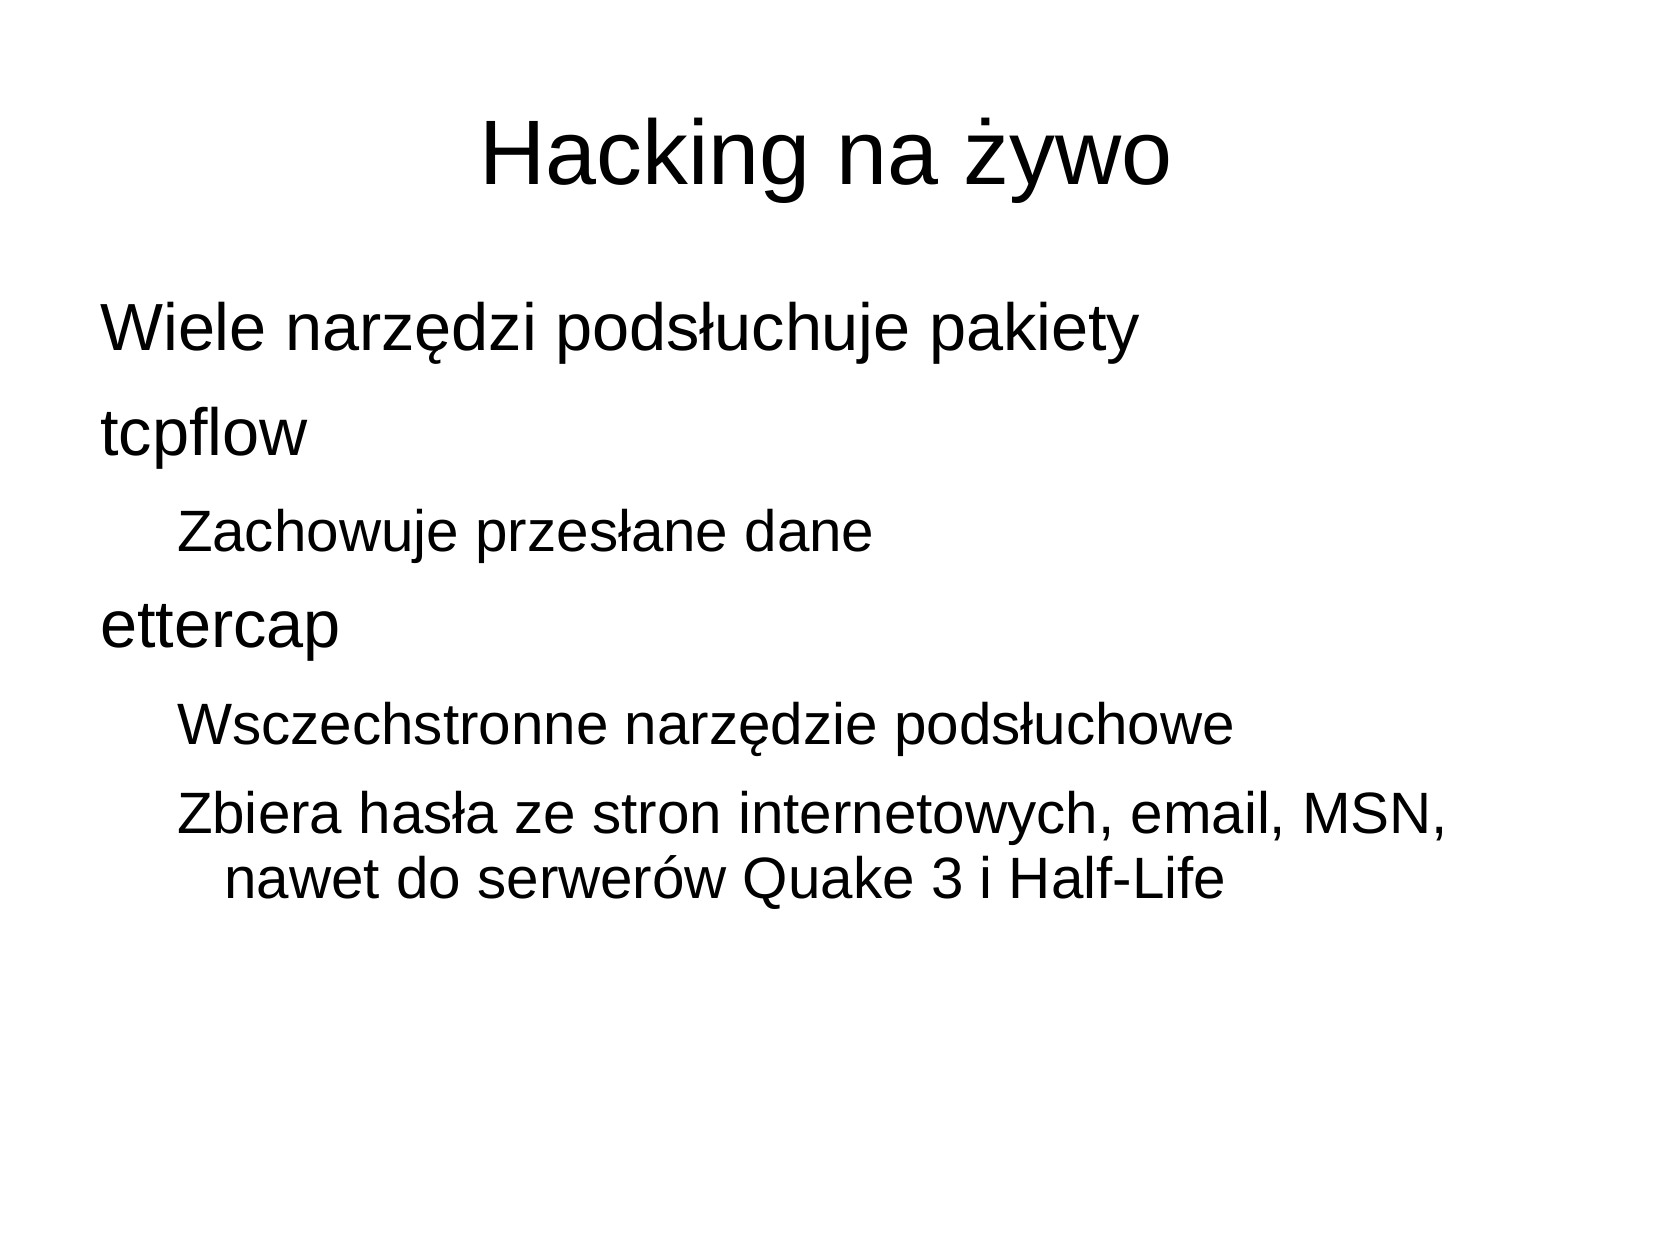

# Hacking na żywo
Wiele narzędzi podsłuchuje pakiety
tcpflow
Zachowuje przesłane dane
ettercap
Wsczechstronne narzędzie podsłuchowe
Zbiera hasła ze stron internetowych, email, MSN, nawet do serwerów Quake 3 i Half-Life